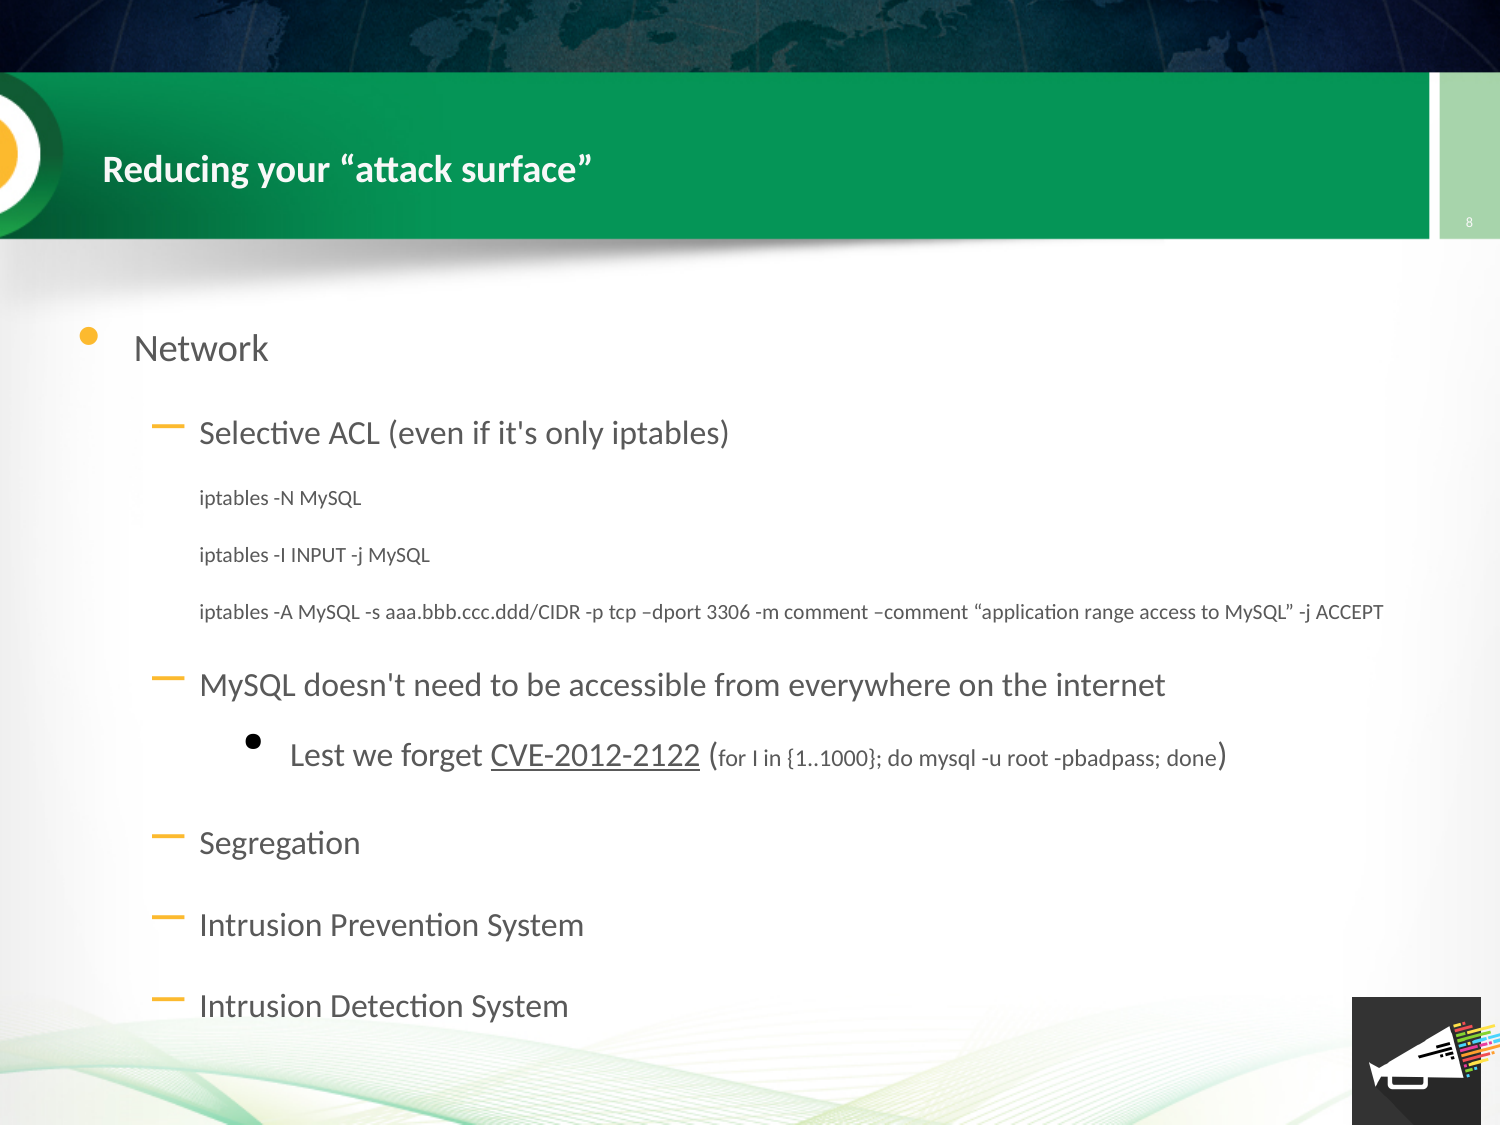

# Reducing your “attack surface”
Network
Selective ACL (even if it's only iptables)
iptables -N MySQL
iptables -I INPUT -j MySQL
iptables -A MySQL -s aaa.bbb.ccc.ddd/CIDR -p tcp –dport 3306 -m comment –comment “application range access to MySQL” -j ACCEPT
MySQL doesn't need to be accessible from everywhere on the internet
Lest we forget CVE-2012-2122 (for I in {1..1000}; do mysql -u root -pbadpass; done)
Segregation
Intrusion Prevention System
Intrusion Detection System